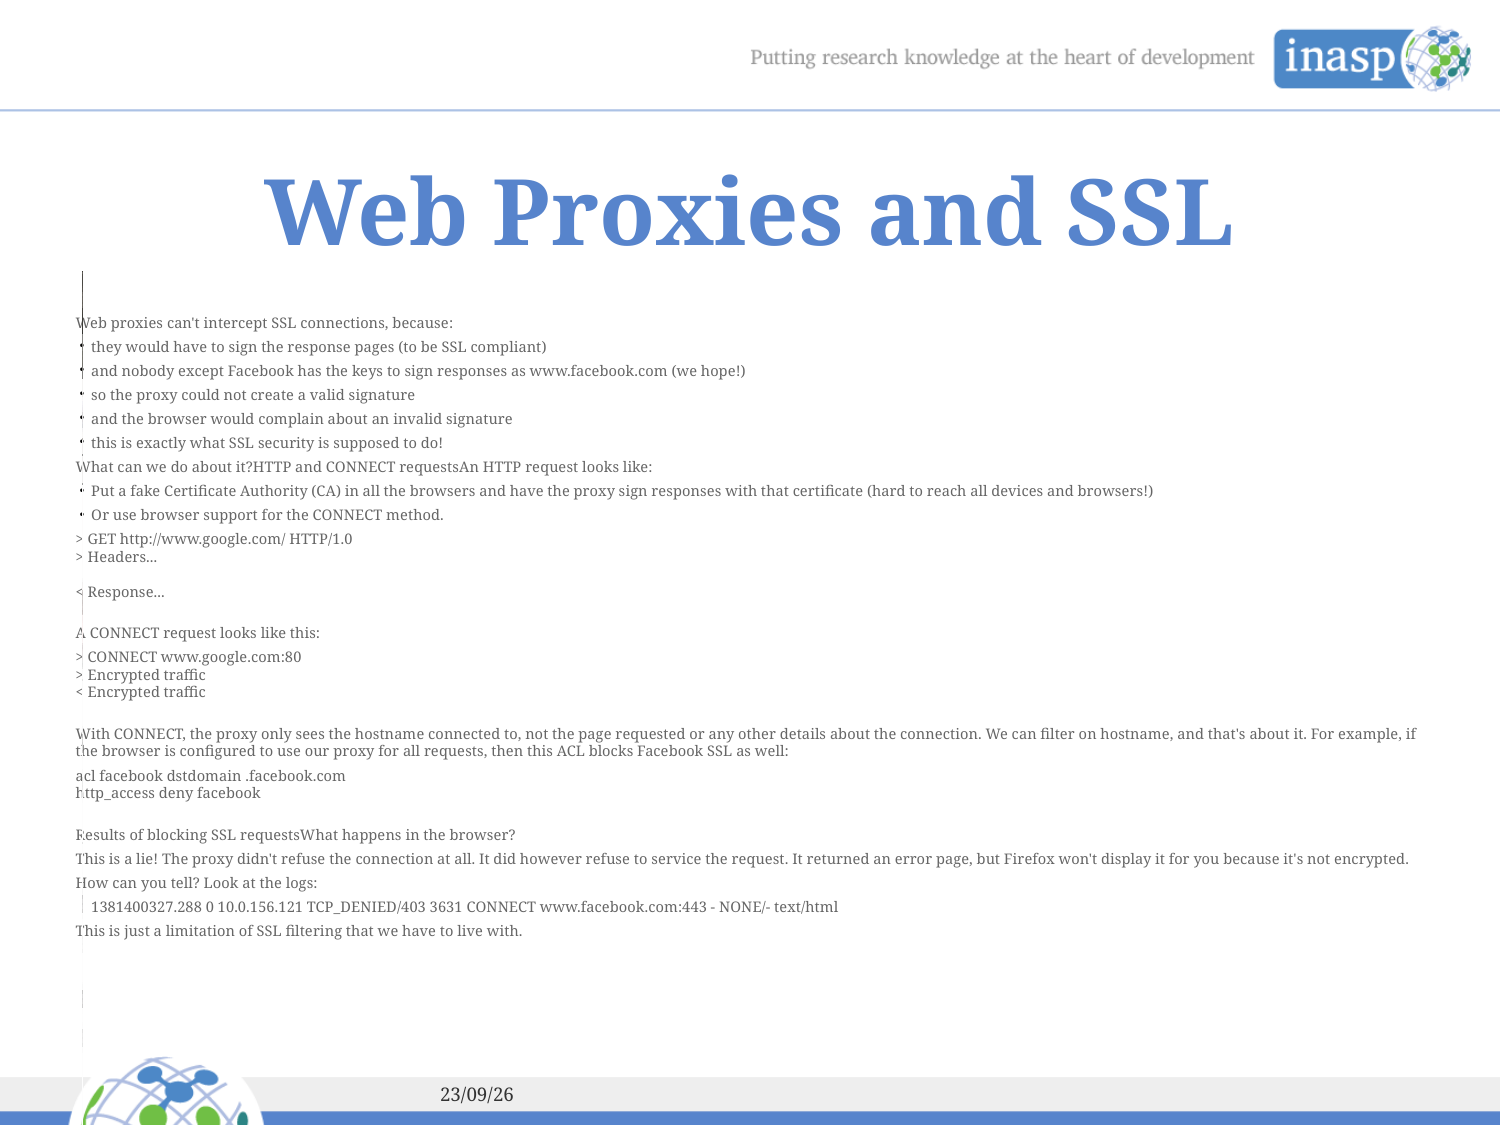

# Web Proxies and SSL
Web proxies can't intercept SSL connections, because:
they would have to sign the response pages (to be SSL compliant)
and nobody except Facebook has the keys to sign responses as www.facebook.com (we hope!)
so the proxy could not create a valid signature
and the browser would complain about an invalid signature
this is exactly what SSL security is supposed to do!
What can we do about it?HTTP and CONNECT requestsAn HTTP request looks like:
Put a fake Certificate Authority (CA) in all the browsers and have the proxy sign responses with that certificate (hard to reach all devices and browsers!)
Or use browser support for the CONNECT method.
> GET http://www.google.com/ HTTP/1.0
> Headers...
< Response...
A CONNECT request looks like this:
> CONNECT www.google.com:80
> Encrypted traffic
< Encrypted traffic
With CONNECT, the proxy only sees the hostname connected to, not the page requested or any other details about the connection. We can filter on hostname, and that's about it. For example, if the browser is configured to use our proxy for all requests, then this ACL blocks Facebook SSL as well:
acl facebook dstdomain .facebook.com
http_access deny facebook
Results of blocking SSL requestsWhat happens in the browser?
This is a lie! The proxy didn't refuse the connection at all. It did however refuse to service the request. It returned an error page, but Firefox won't display it for you because it's not encrypted.
How can you tell? Look at the logs:
1381400327.288 0 10.0.156.121 TCP_DENIED/403 3631 CONNECT www.facebook.com:443 - NONE/- text/html
This is just a limitation of SSL filtering that we have to live with.